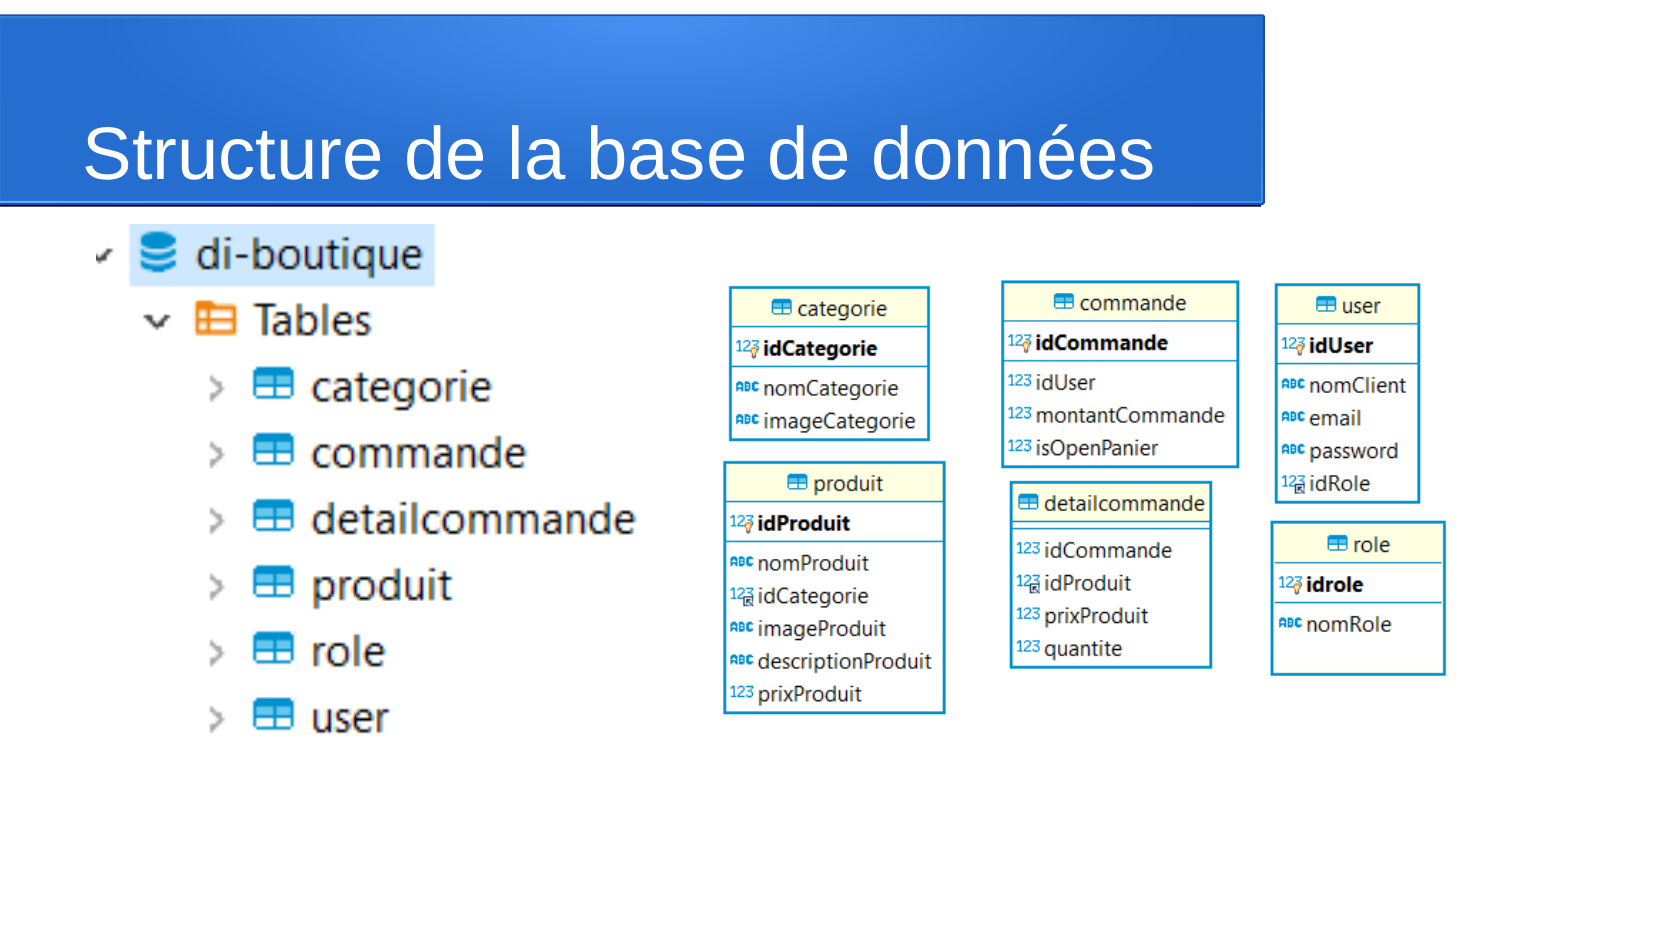

# Structure de la base de données